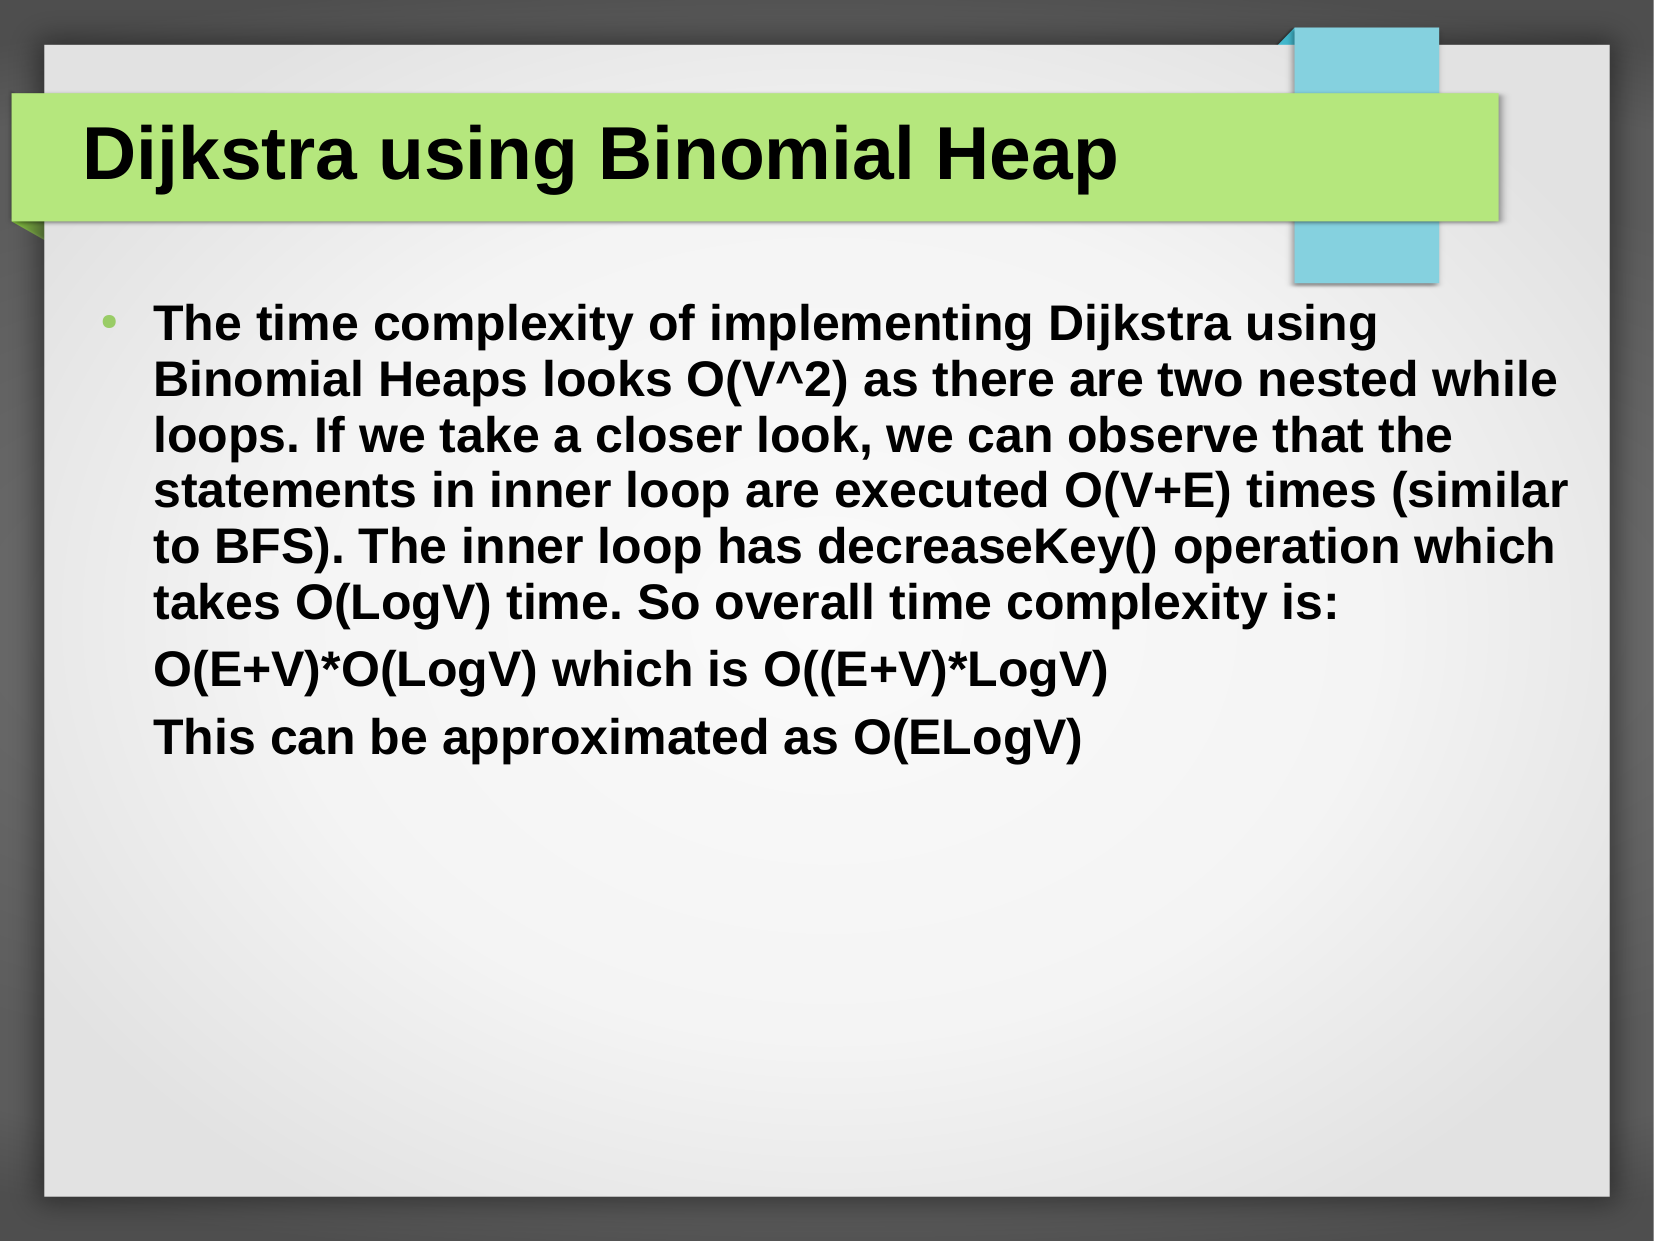

# Dijkstra using Binomial Heap
The time complexity of implementing Dijkstra using ​ Binomial Heaps​ looks O(V^2) as there are two nested while loops. If we take a closer look, we can observe that the statements in inner loop are executed O(V+E) times (similar to BFS). The inner loop has decreaseKey()​ operation which takes O(LogV) time. So overall time complexity is:
O(E+V)*O(LogV) which is O((E+V)*LogV)
This can be approximated as O(ELogV)